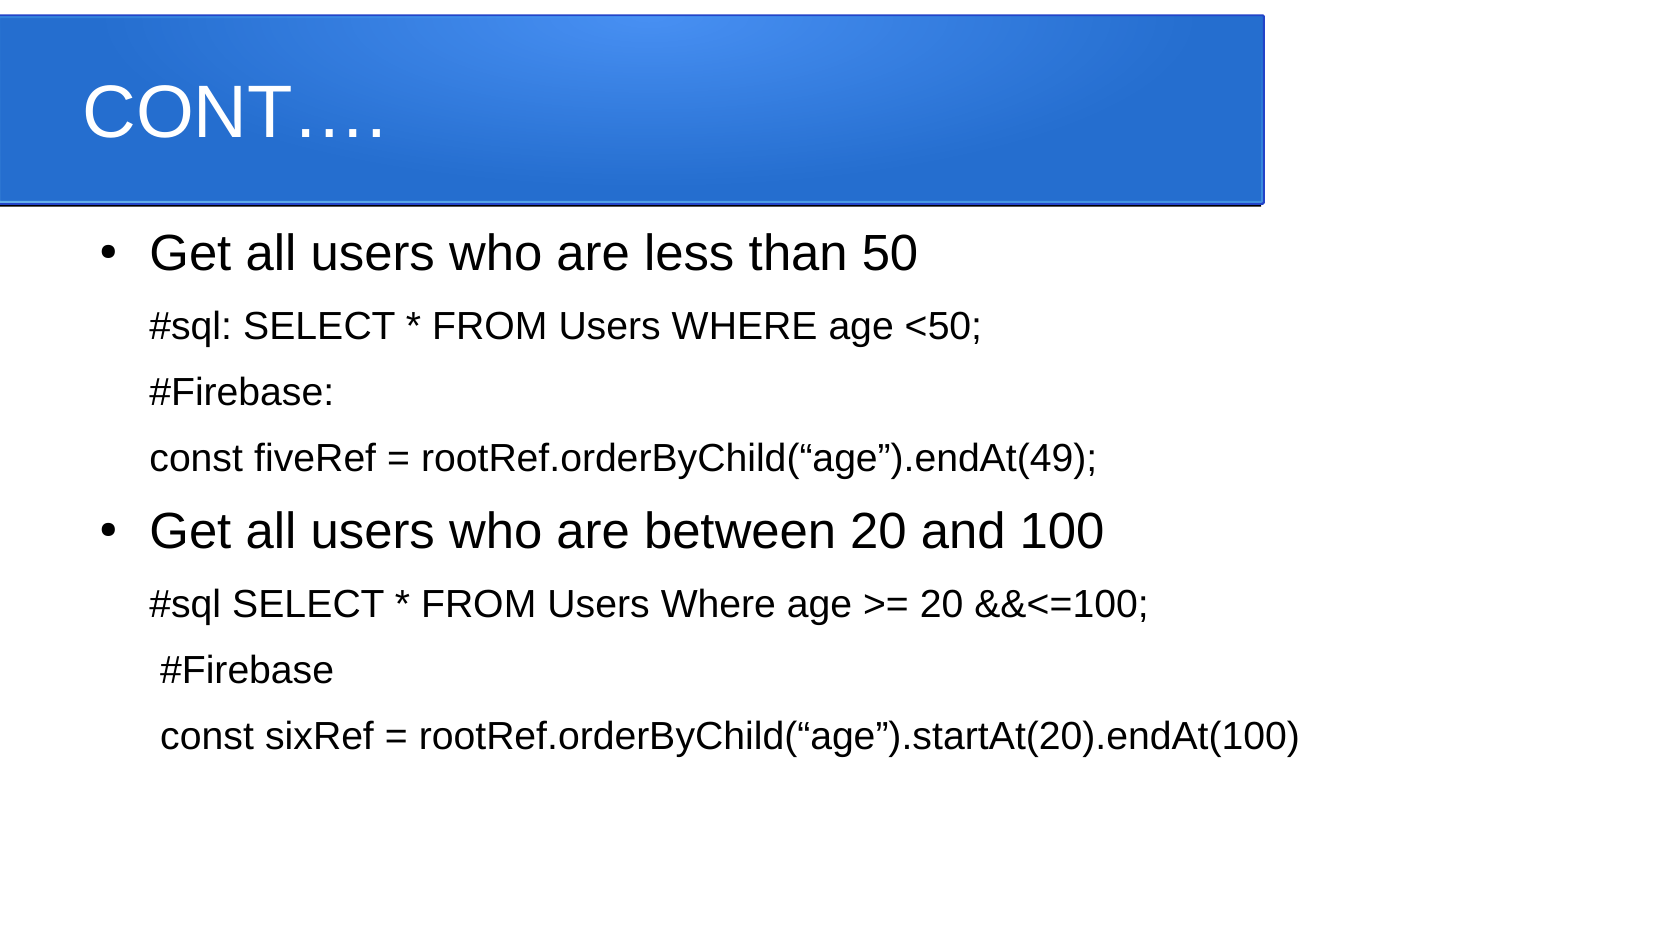

# CONT….
Get all users who are less than 50
#sql: SELECT * FROM Users WHERE age <50;
#Firebase:
const fiveRef = rootRef.orderByChild(“age”).endAt(49);
Get all users who are between 20 and 100
#sql SELECT * FROM Users Where age >= 20 &&<=100;
 #Firebase
 const sixRef = rootRef.orderByChild(“age”).startAt(20).endAt(100)